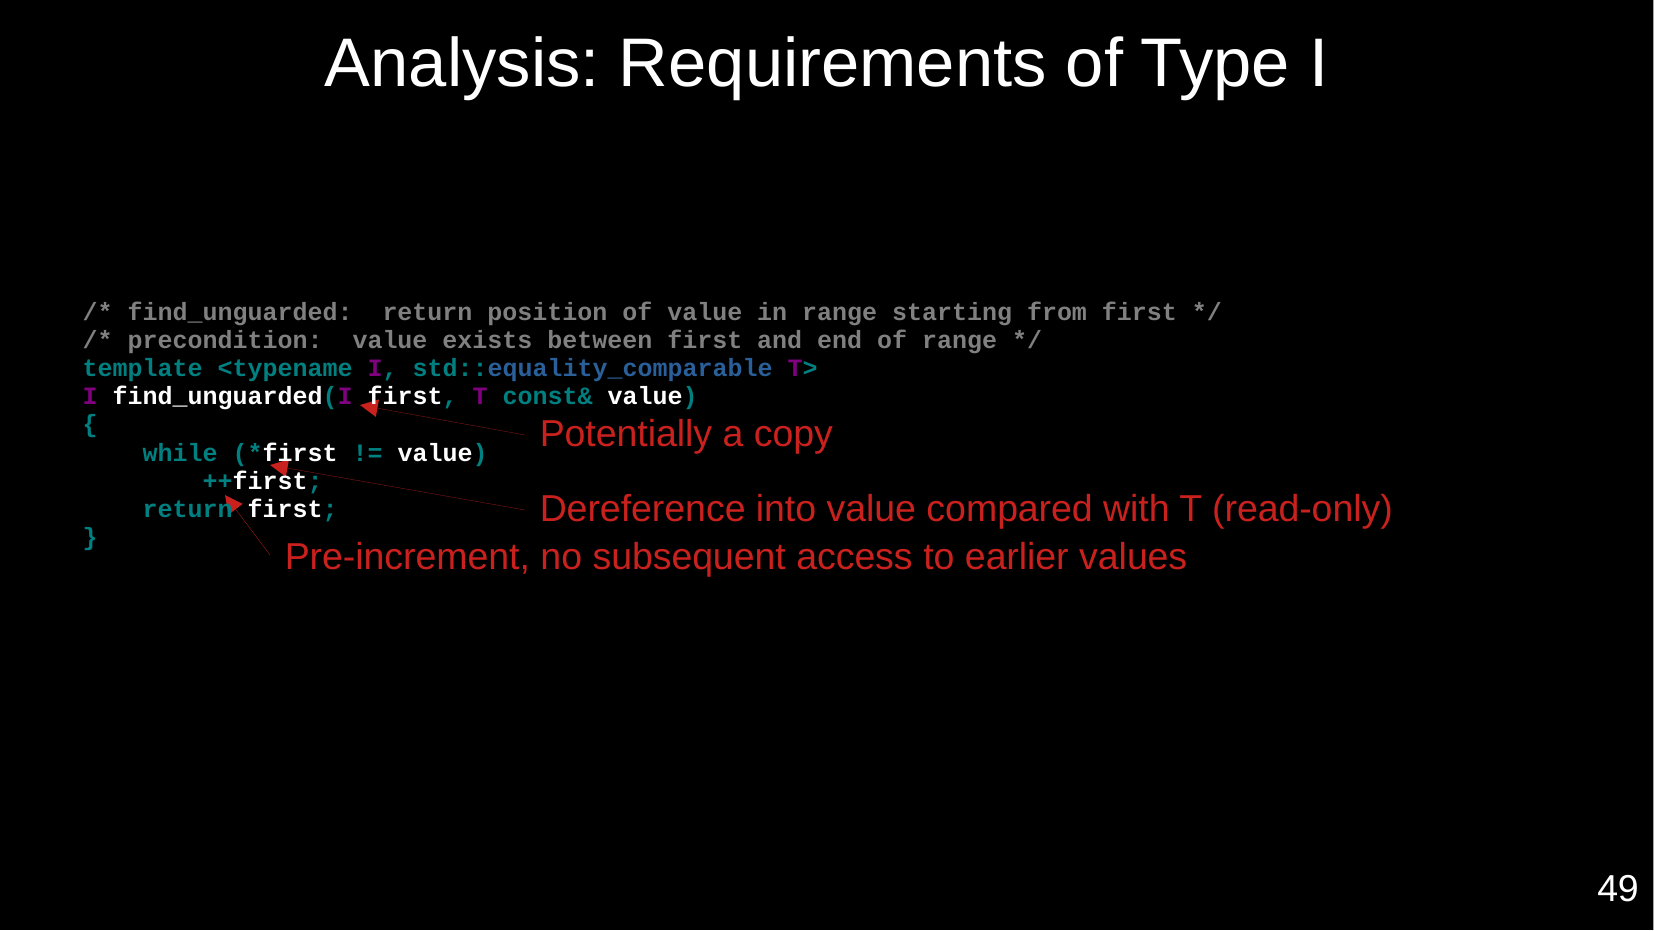

# Analysis: Requirements of Type I
/* find_unguarded: return position of value in range starting from first */
/* precondition: value exists between first and end of range */
template <typename I, std::equality_comparable T>
I find_unguarded(I first, T const& value)
{
 while (*first != value)
 ++first;
 return first;
}
Potentially a copy
Dereference into value compared with T (read-only)
Pre-increment, no subsequent access to earlier values